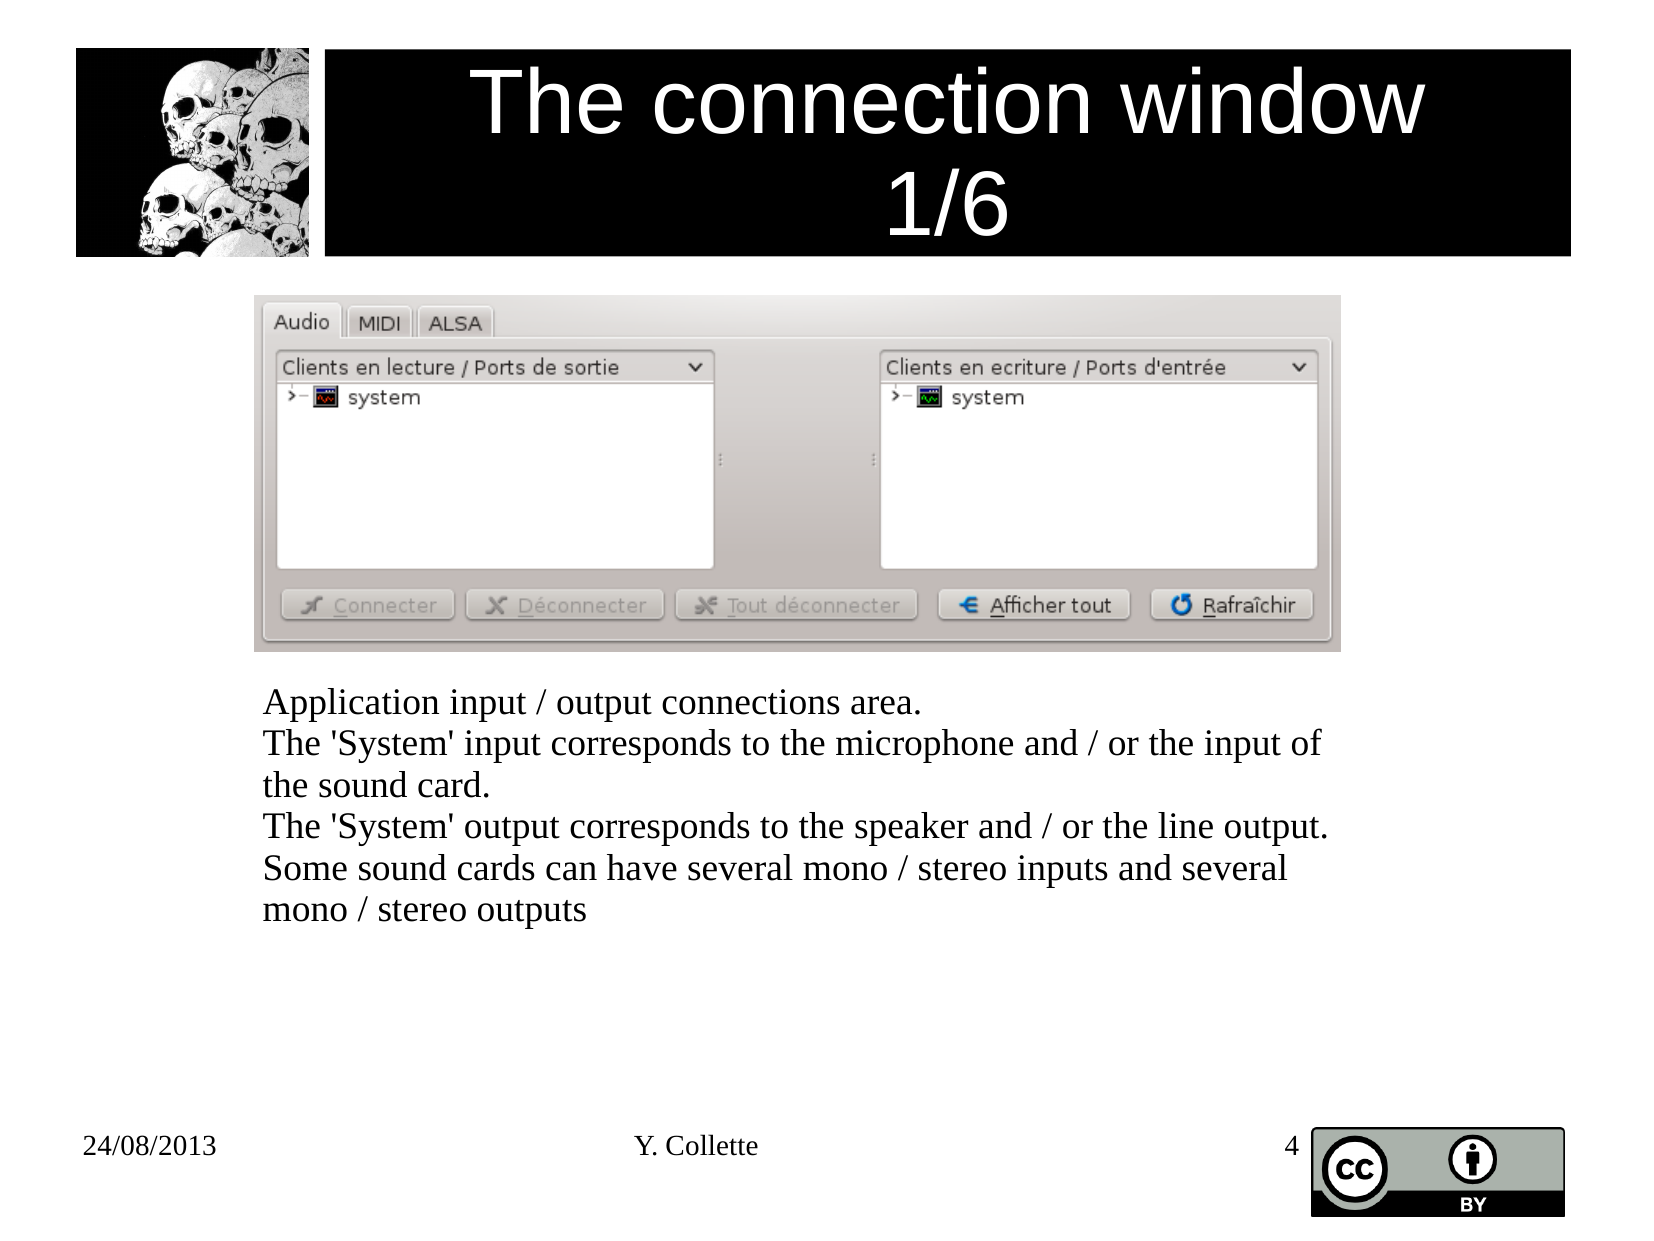

# The connection window
1/6
Application input / output connections area.
The 'System' input corresponds to the microphone and / or the input of the sound card.
The 'System' output corresponds to the speaker and / or the line output.
Some sound cards can have several mono / stereo inputs and several mono / stereo outputs
Y. Collette
4